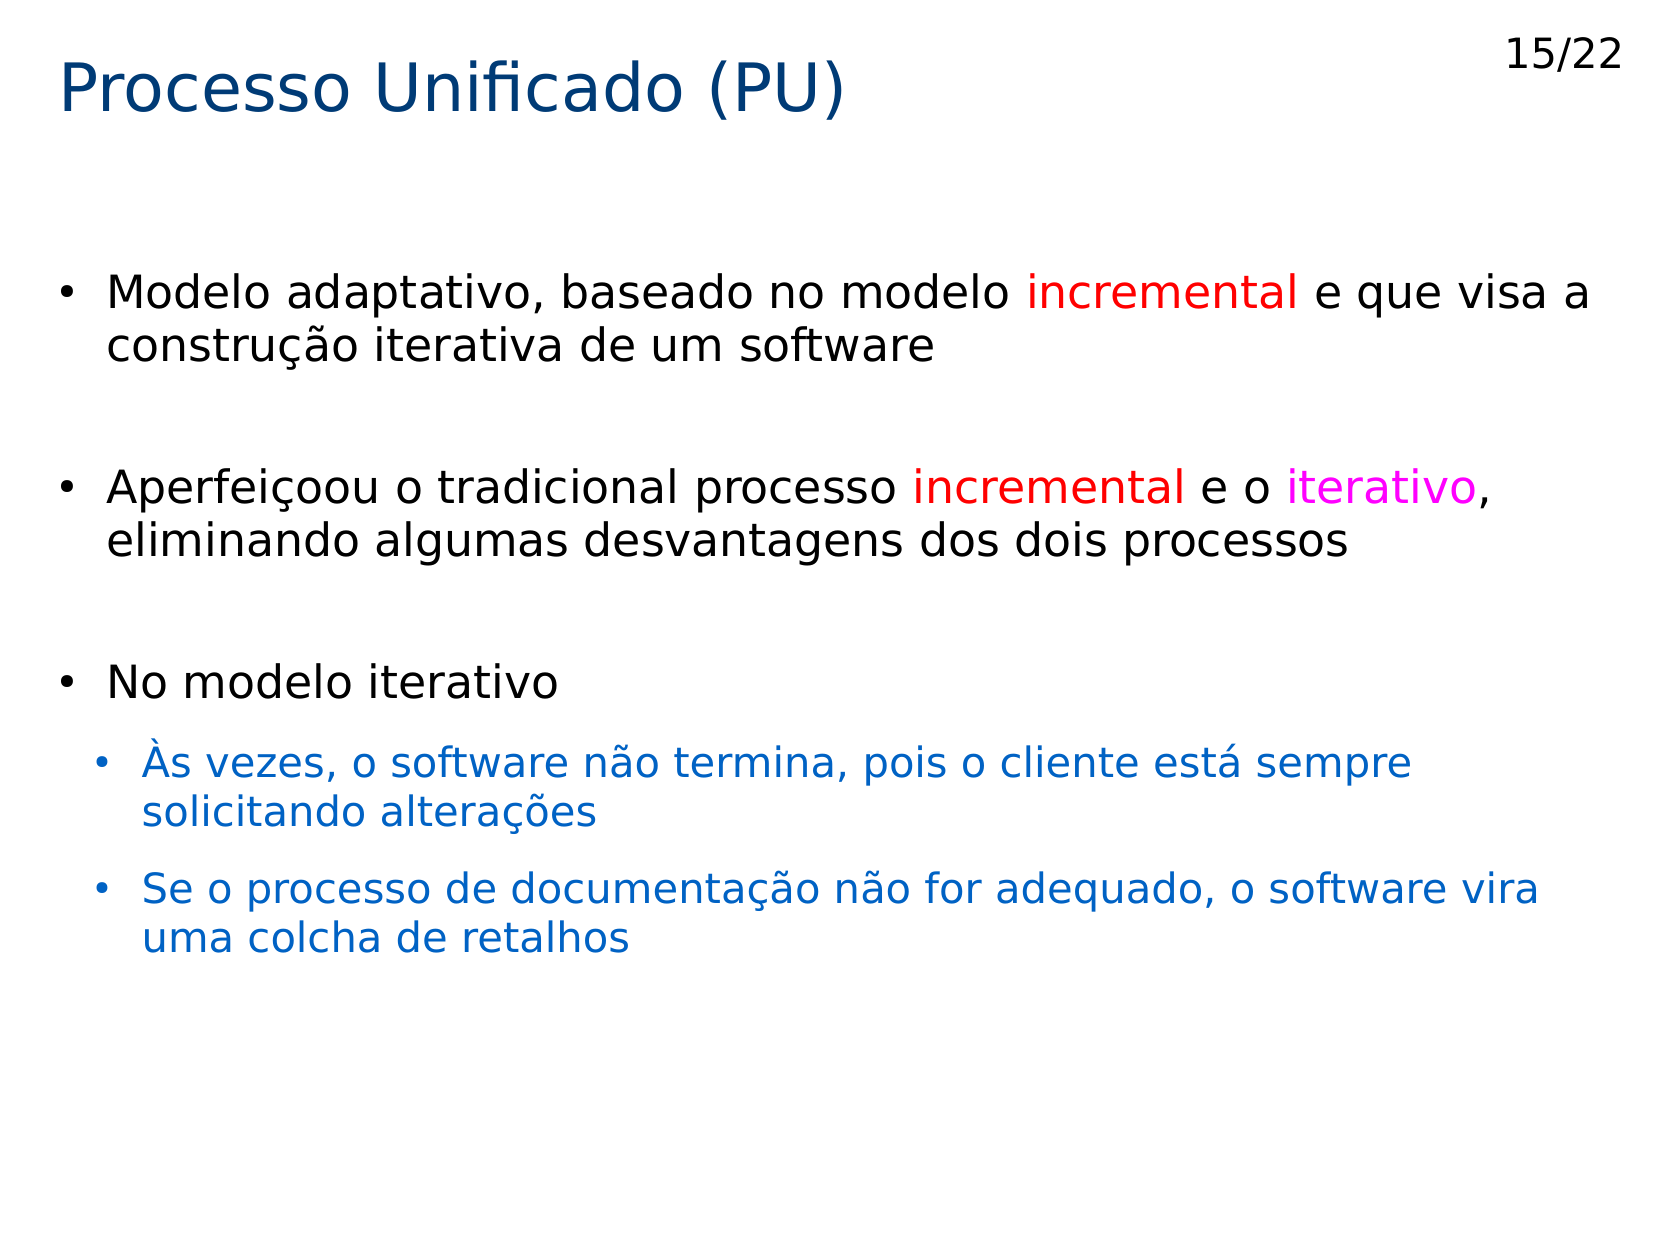

# Processo Unificado (PU)
15
Modelo adaptativo, baseado no modelo incremental e que visa a construção iterativa de um software
Aperfeiçoou o tradicional processo incremental e o iterativo, eliminando algumas desvantagens dos dois processos
No modelo iterativo
Às vezes, o software não termina, pois o cliente está sempre solicitando alterações
Se o processo de documentação não for adequado, o software vira uma colcha de retalhos